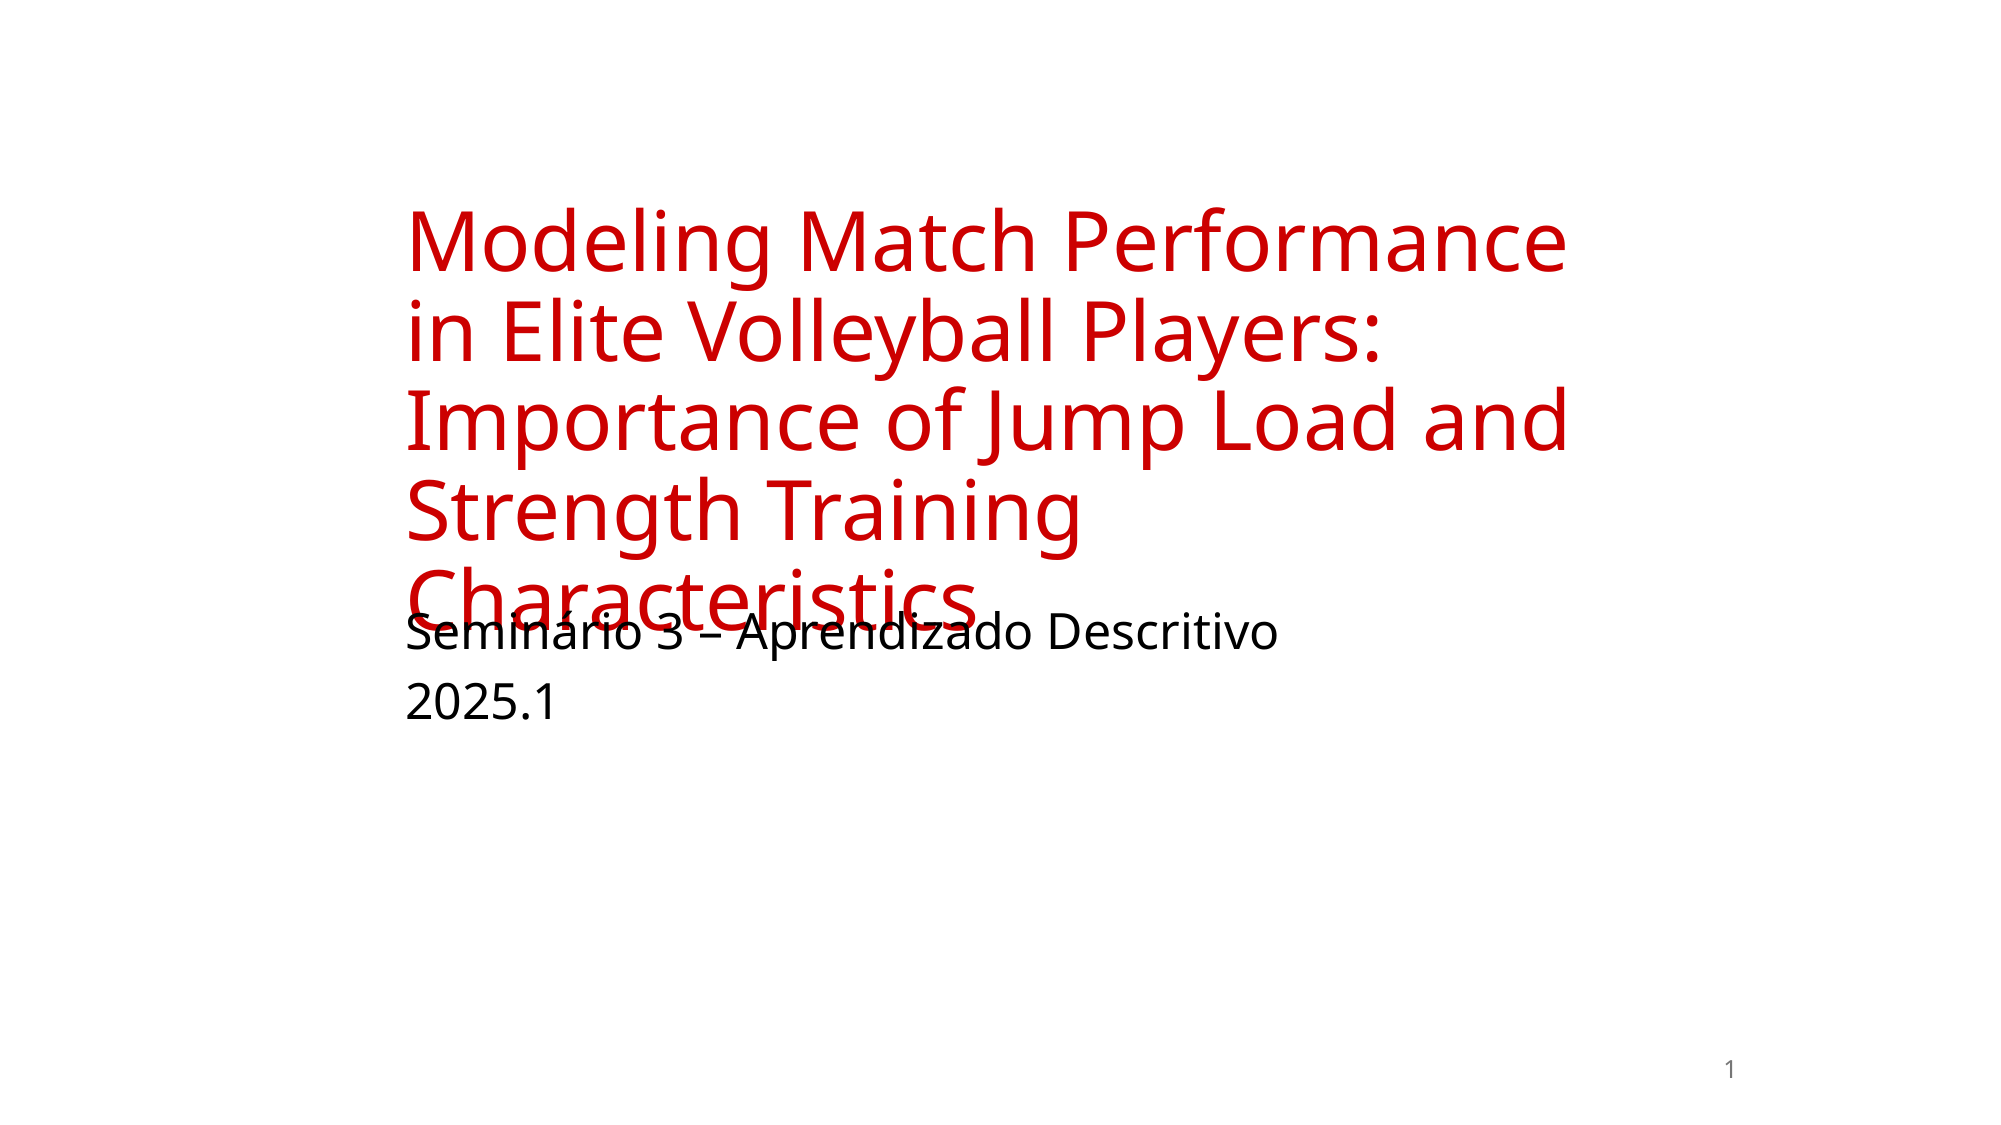

# Modeling Match Performance in Elite Volleyball Players: Importance of Jump Load and Strength Training Characteristics
Seminário 3 – Aprendizado Descritivo
2025.1